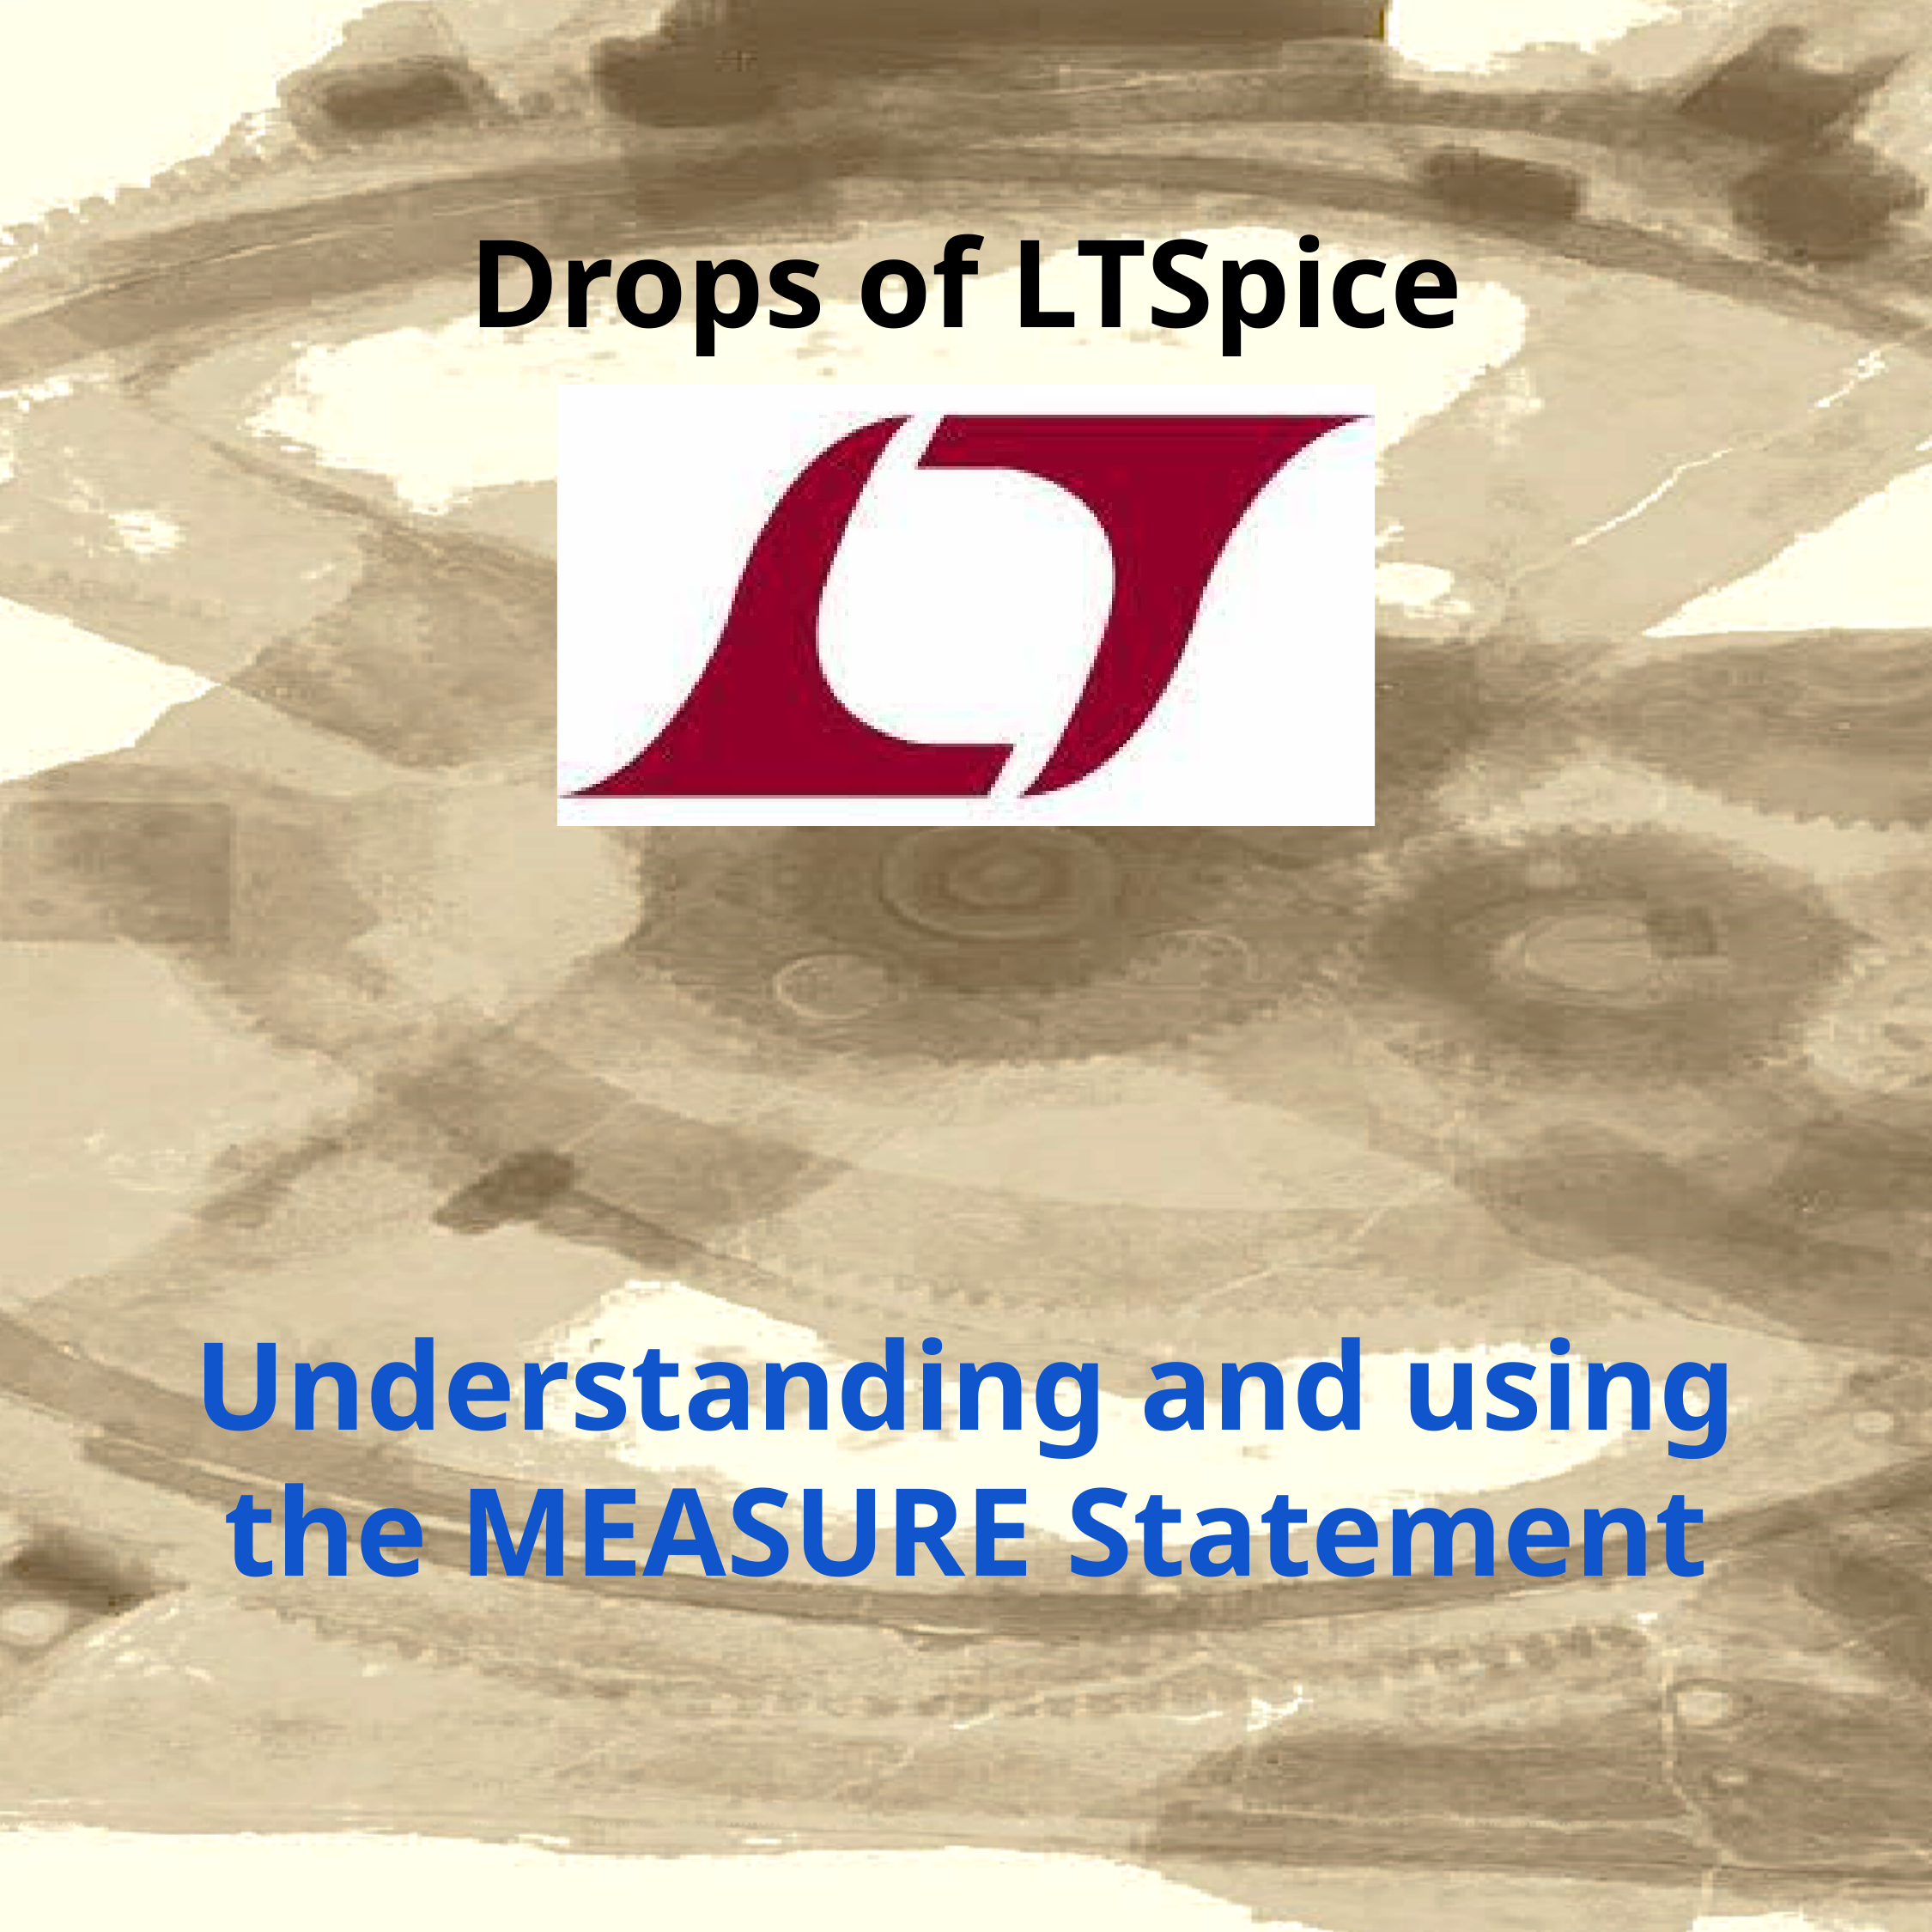

Drops of LTSpice
Understanding and using the MEASURE Statement